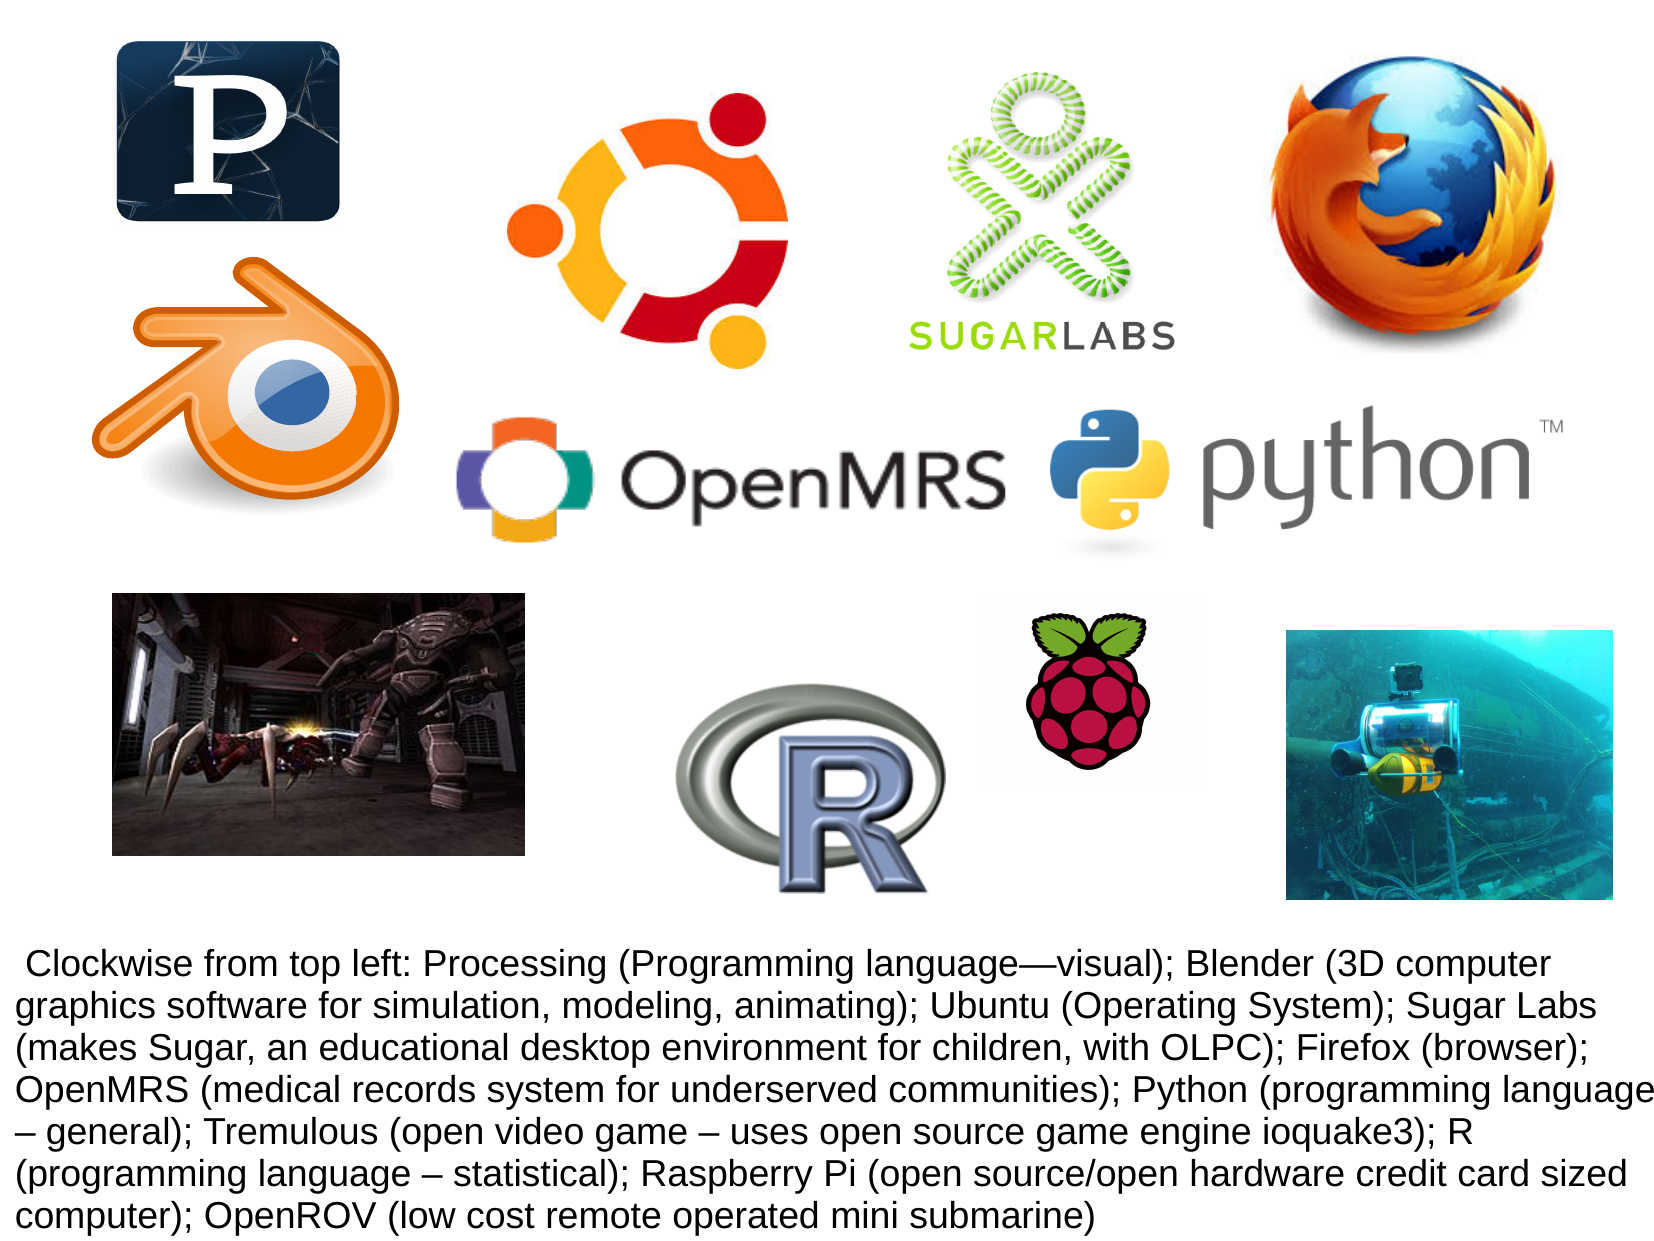

#
 Clockwise from top left: Processing (Programming language—visual); Blender (3D computer graphics software for simulation, modeling, animating); Ubuntu (Operating System); Sugar Labs (makes Sugar, an educational desktop environment for children, with OLPC); Firefox (browser); OpenMRS (medical records system for underserved communities); Python (programming language – general); Tremulous (open video game – uses open source game engine ioquake3); R (programming language – statistical); Raspberry Pi (open source/open hardware credit card sized computer); OpenROV (low cost remote operated mini submarine)